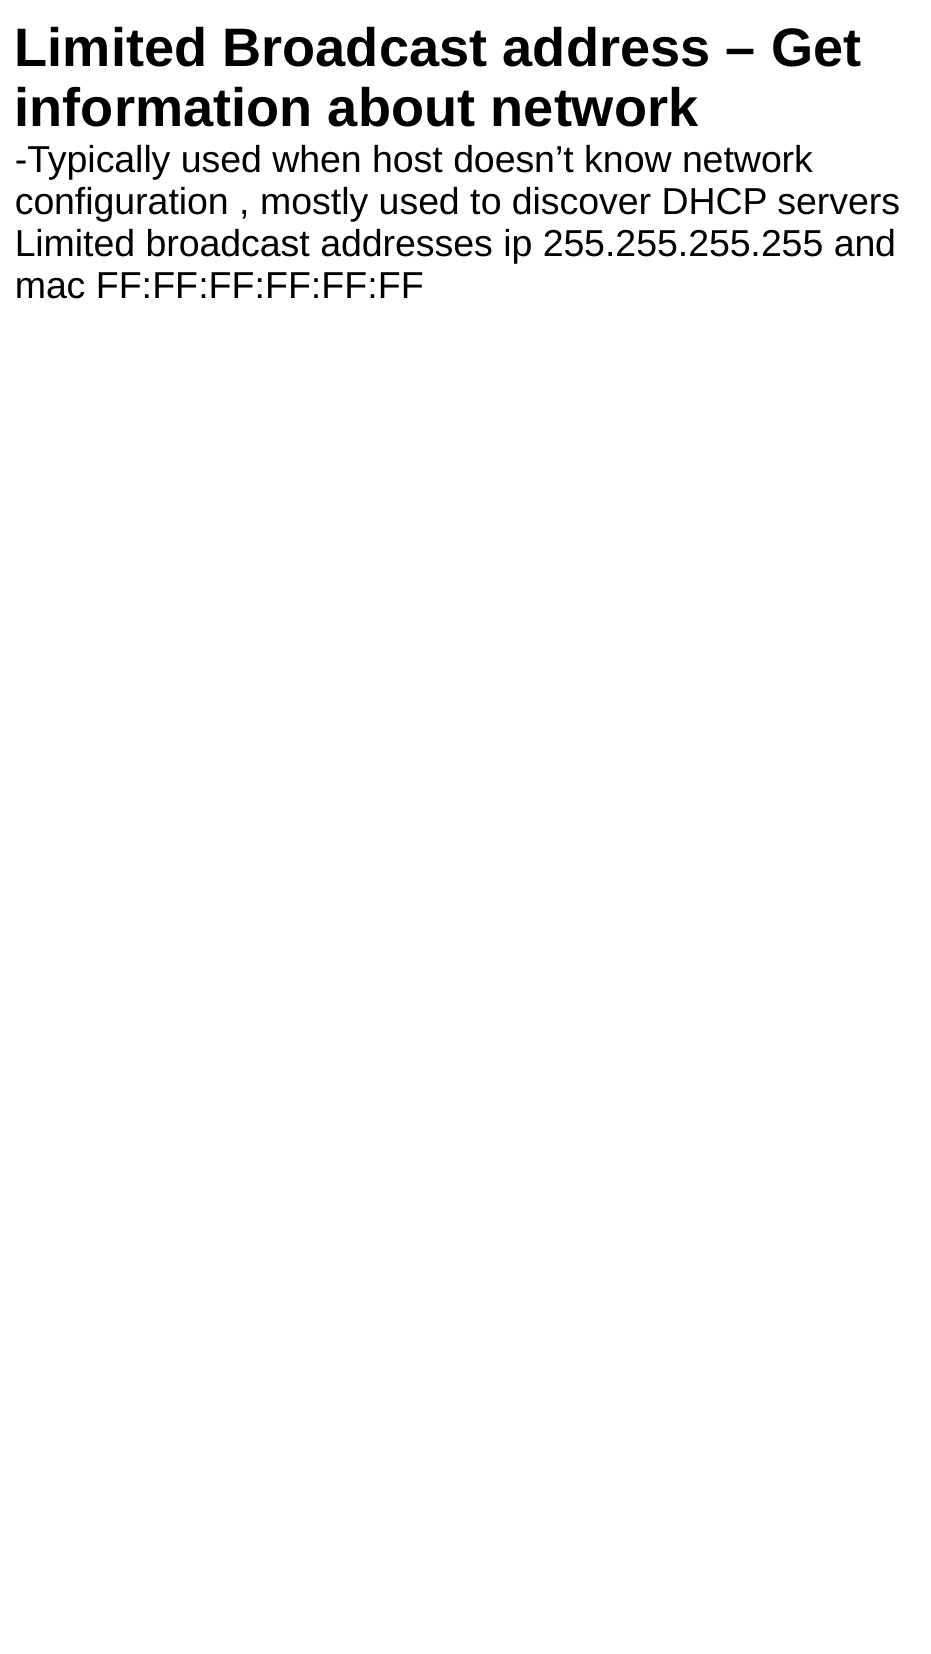

Limited Broadcast address – Get information about network
-Typically used when host doesn’t know network configuration , mostly used to discover DHCP servers Limited broadcast addresses ip 255.255.255.255 and mac FF:FF:FF:FF:FF:FF